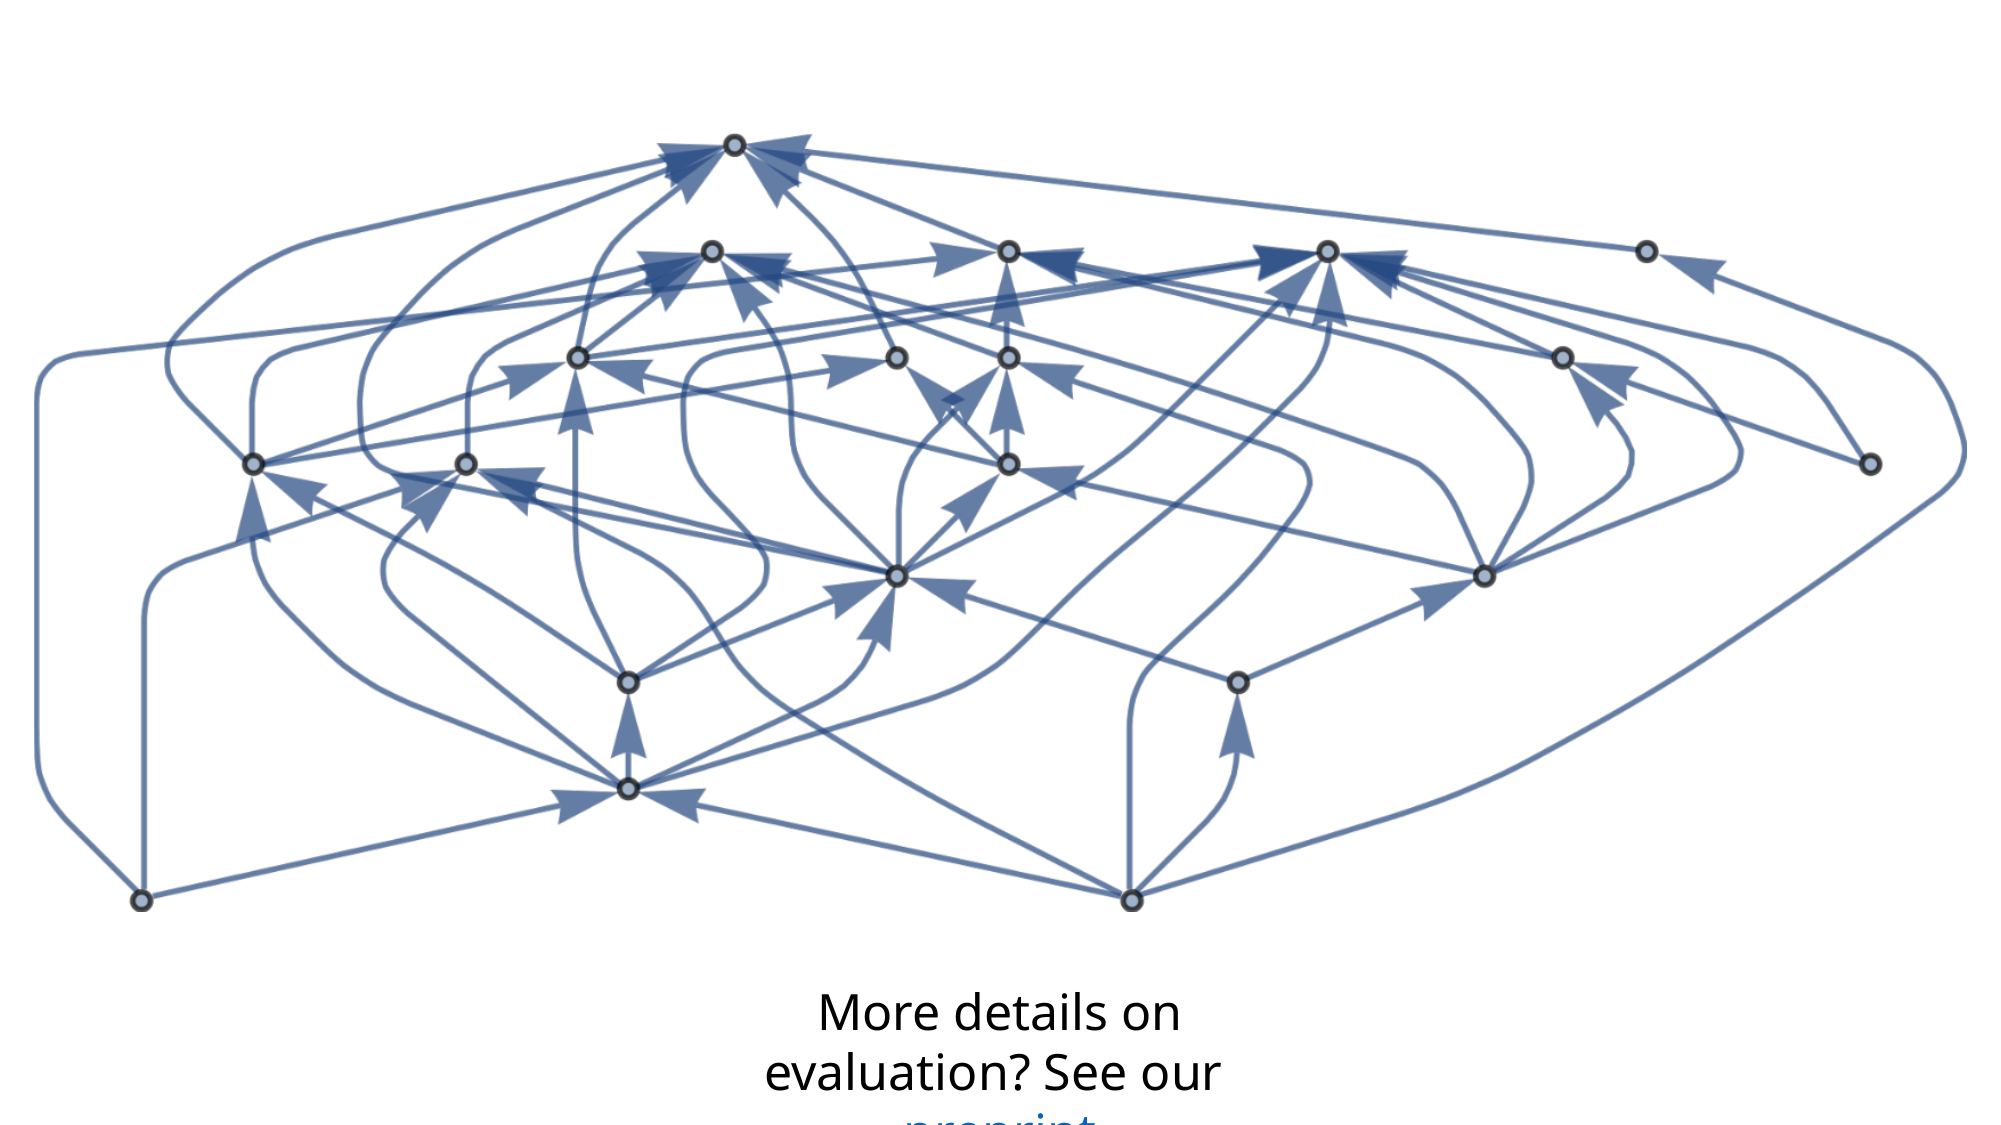

#
More details on evaluation? See our preprint